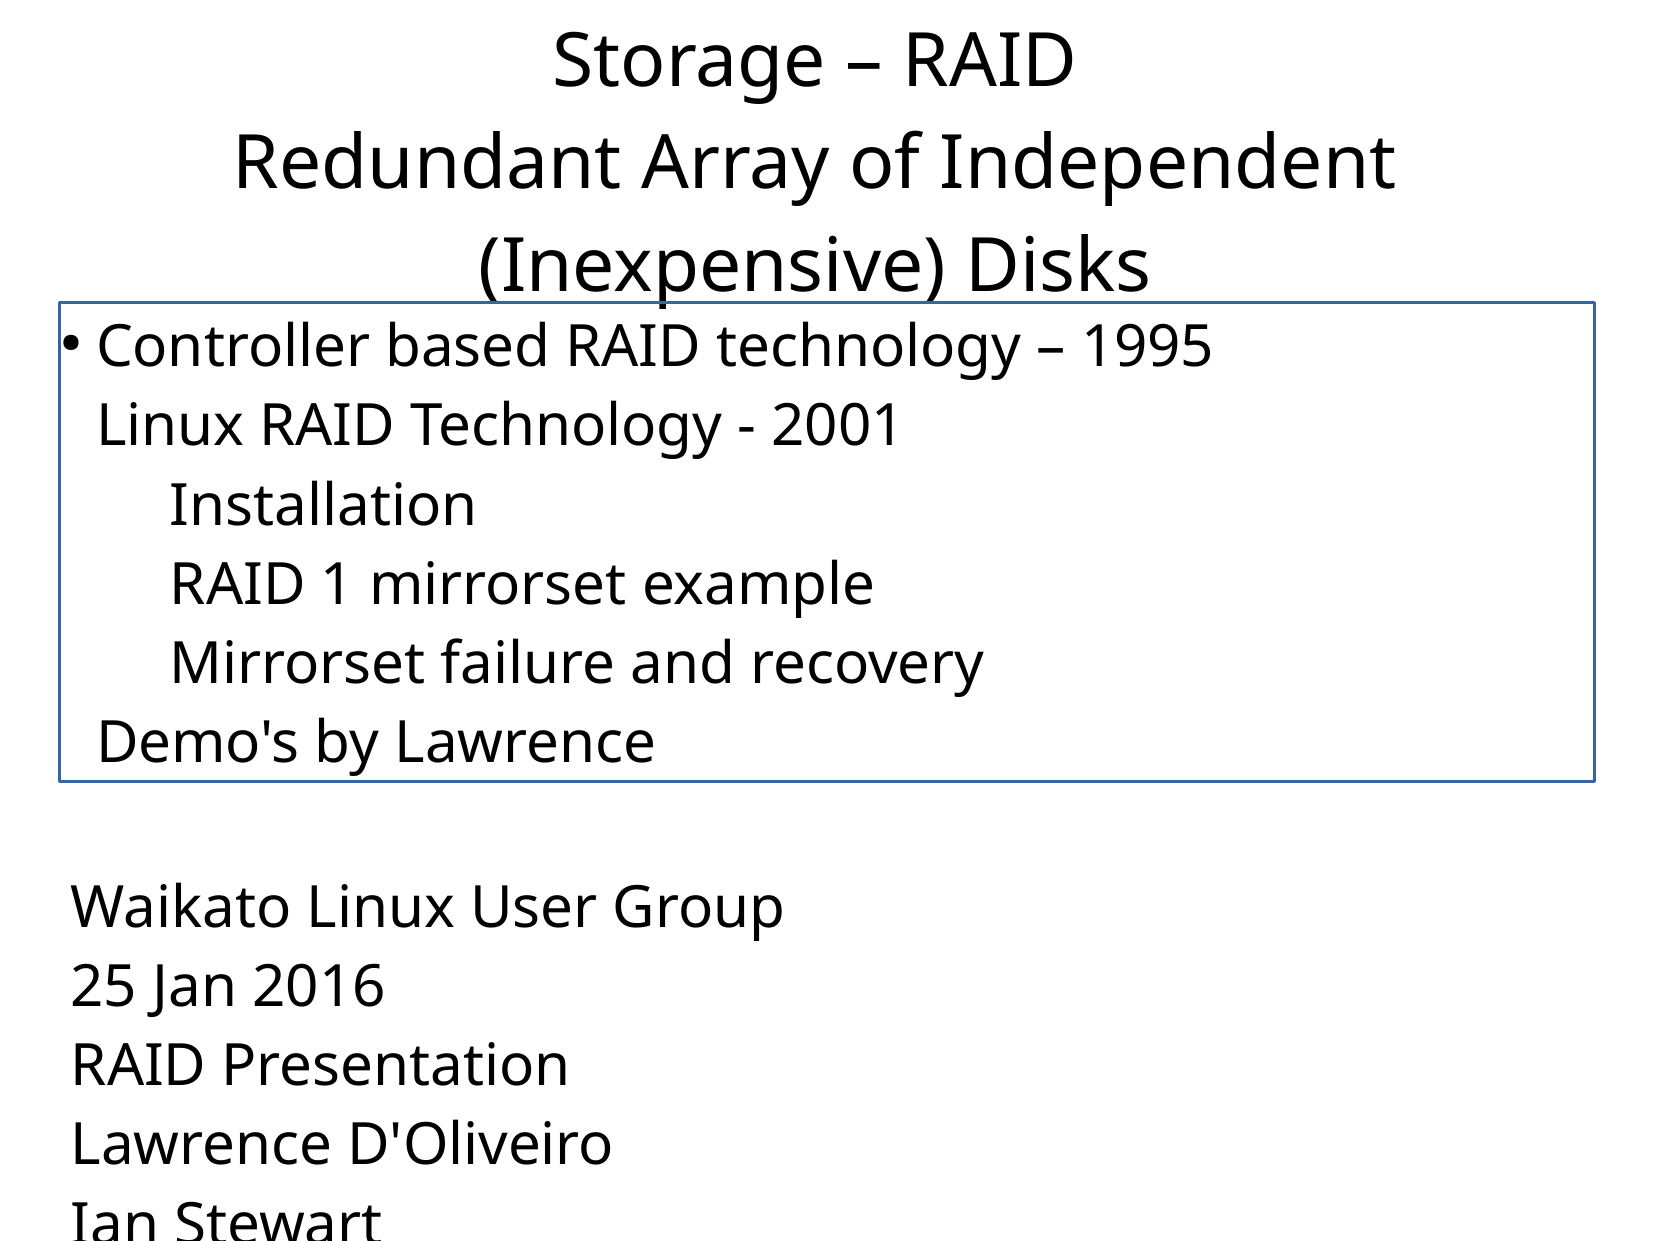

# Storage – RAID Redundant Array of Independent (Inexpensive) Disks
Controller based RAID technology – 1995
Linux RAID Technology - 2001
	Installation
	RAID 1 mirrorset example
	Mirrorset failure and recovery
Demo's by Lawrence
Waikato Linux User Group
25 Jan 2016
RAID Presentation
Lawrence D'Oliveiro
Ian Stewart